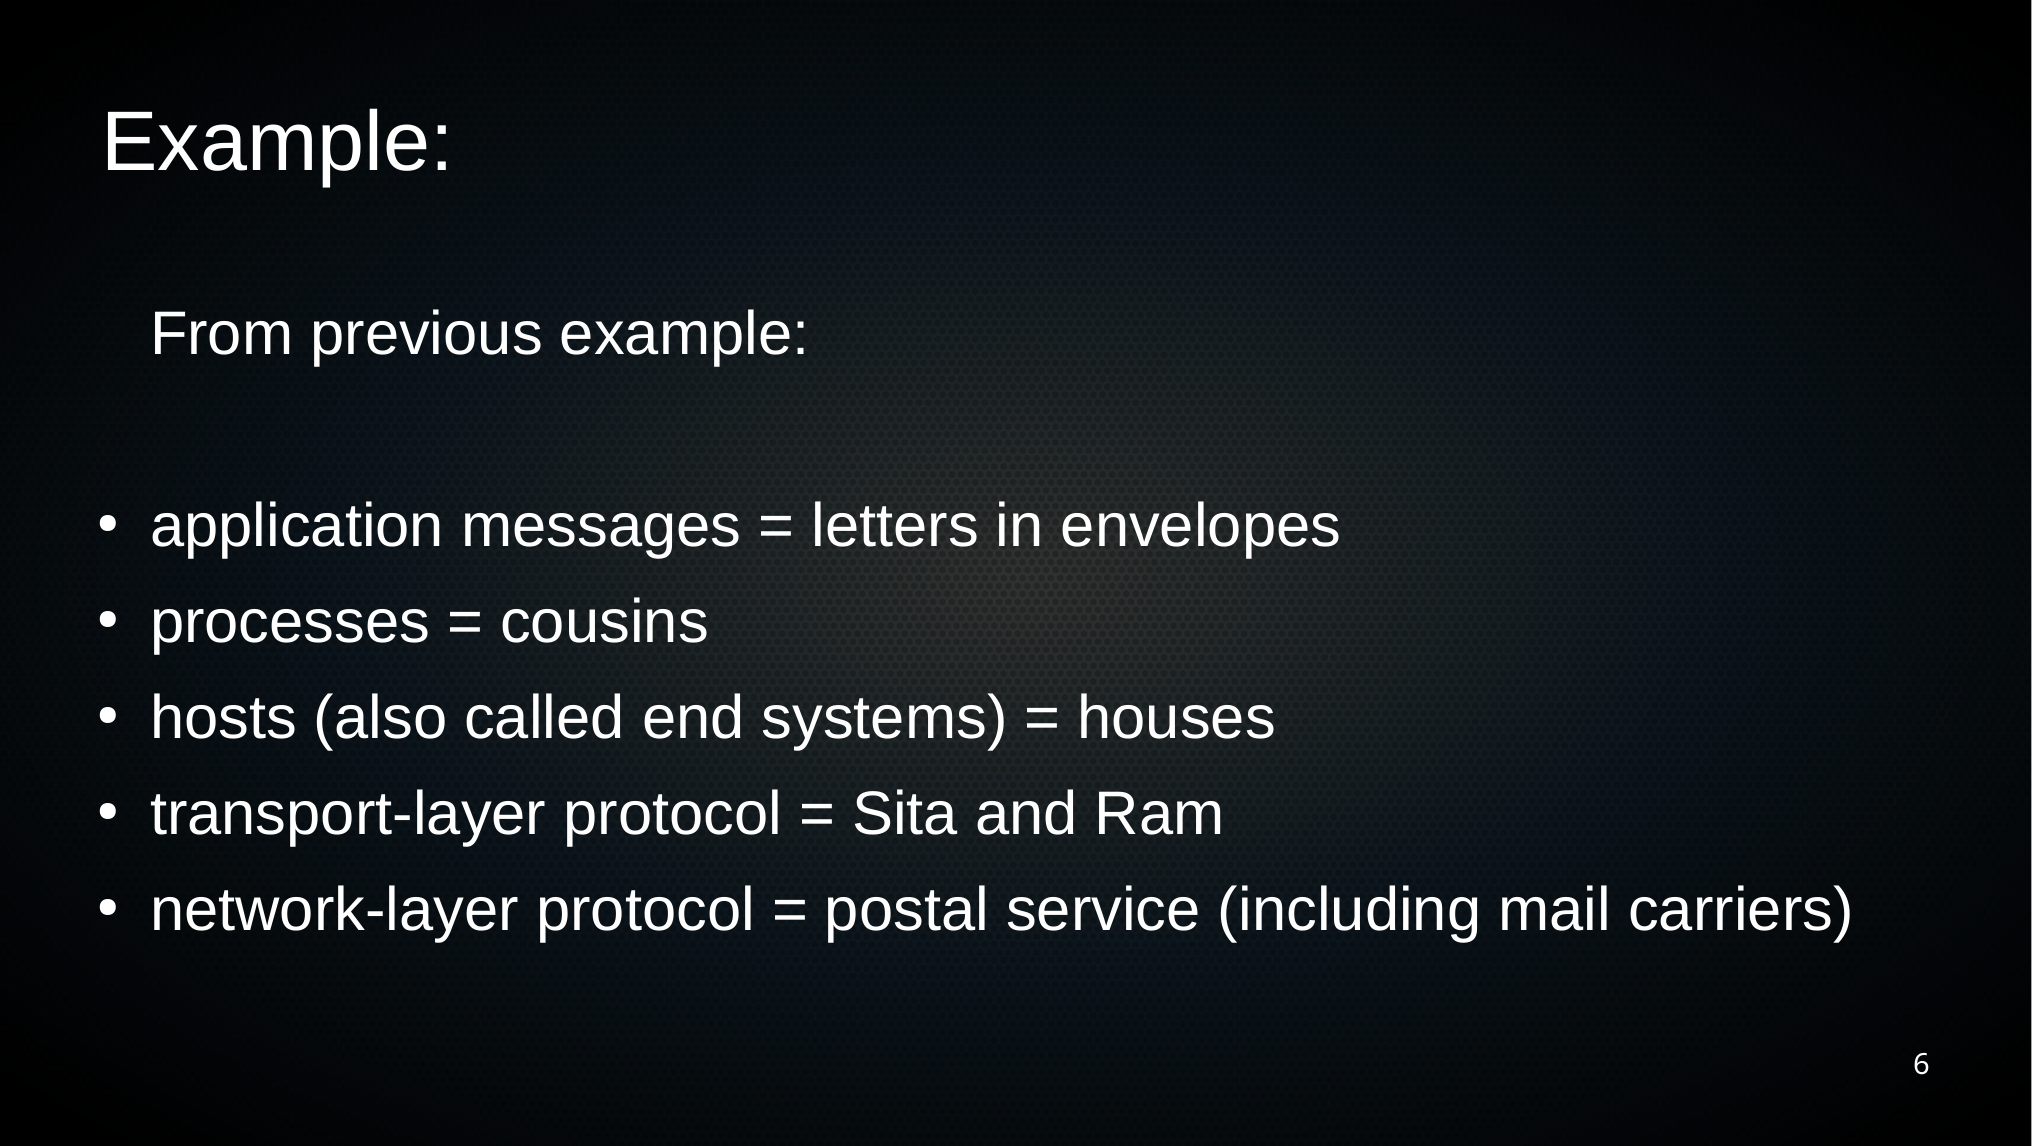

# Example:
From previous example:
application messages = letters in envelopes
processes = cousins
hosts (also called end systems) = houses
transport-layer protocol = Sita and Ram
network-layer protocol = postal service (including mail carriers)
6